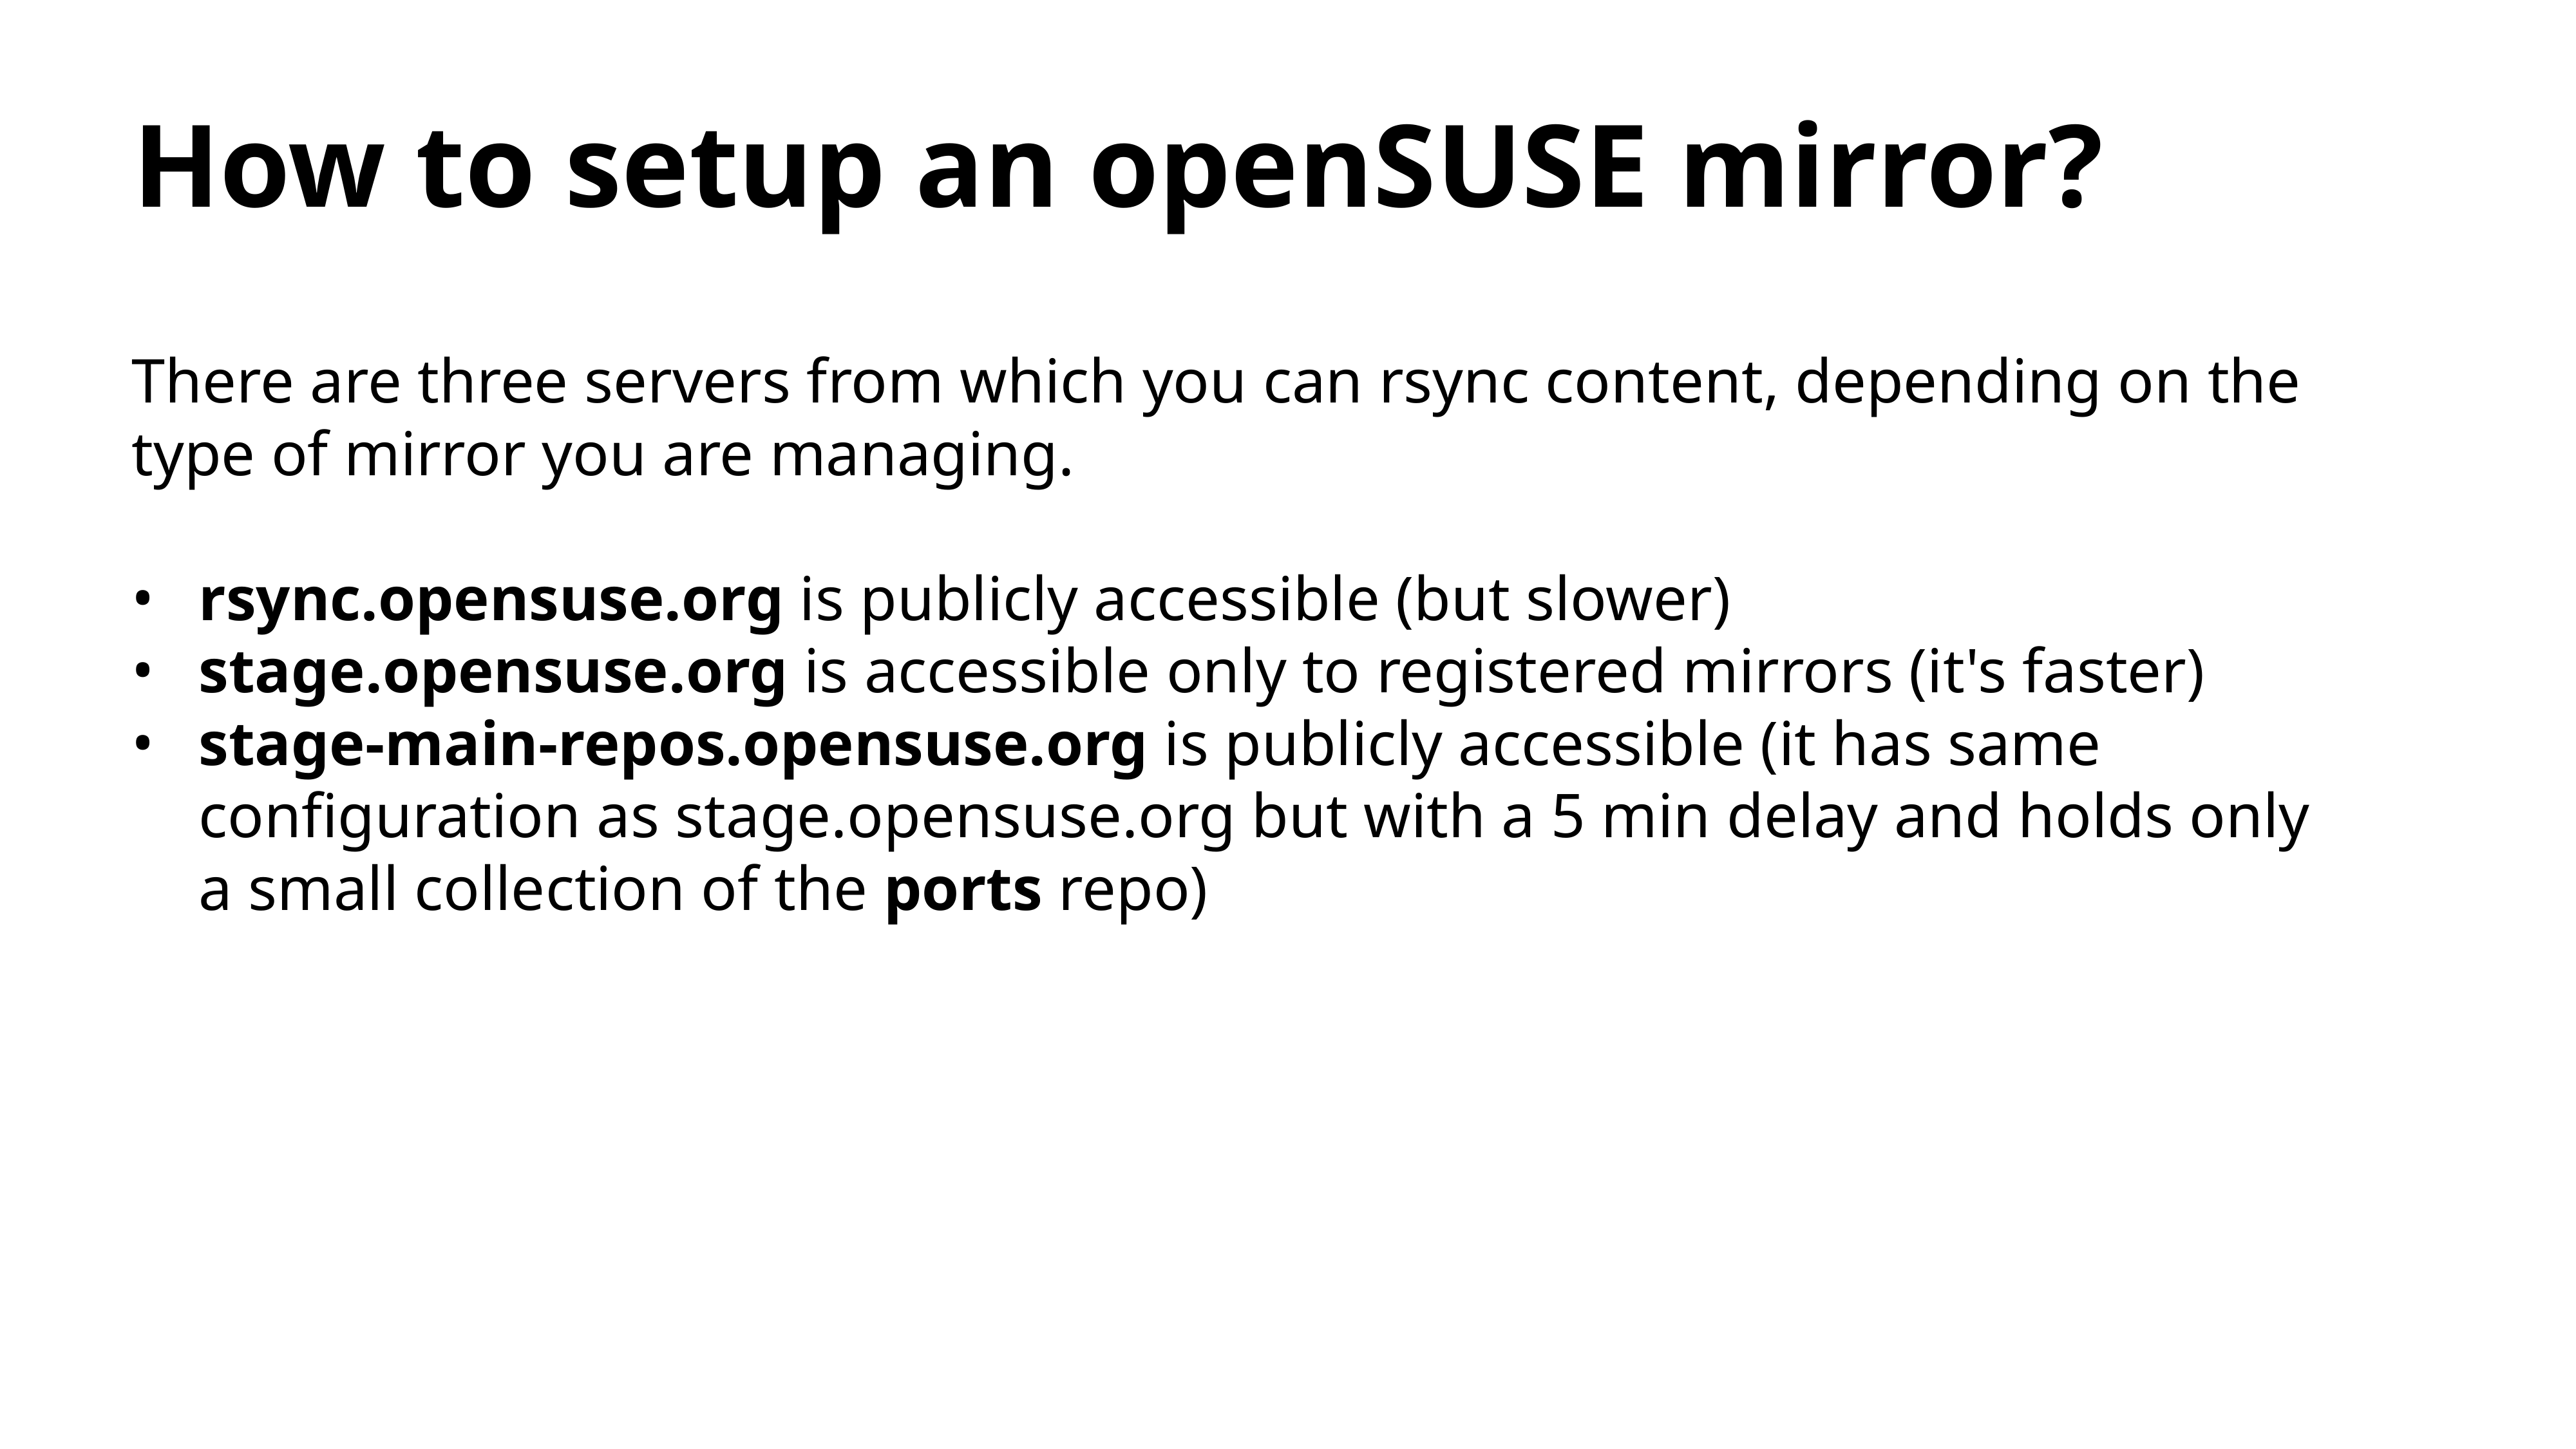

# How to setup an openSUSE mirror?
There are three servers from which you can rsync content, depending on the type of mirror you are managing.
rsync.opensuse.org is publicly accessible (but slower)
stage.opensuse.org is accessible only to registered mirrors (it's faster)
stage-main-repos.opensuse.org is publicly accessible (it has same configuration as stage.opensuse.org but with a 5 min delay and holds only a small collection of the ports repo)